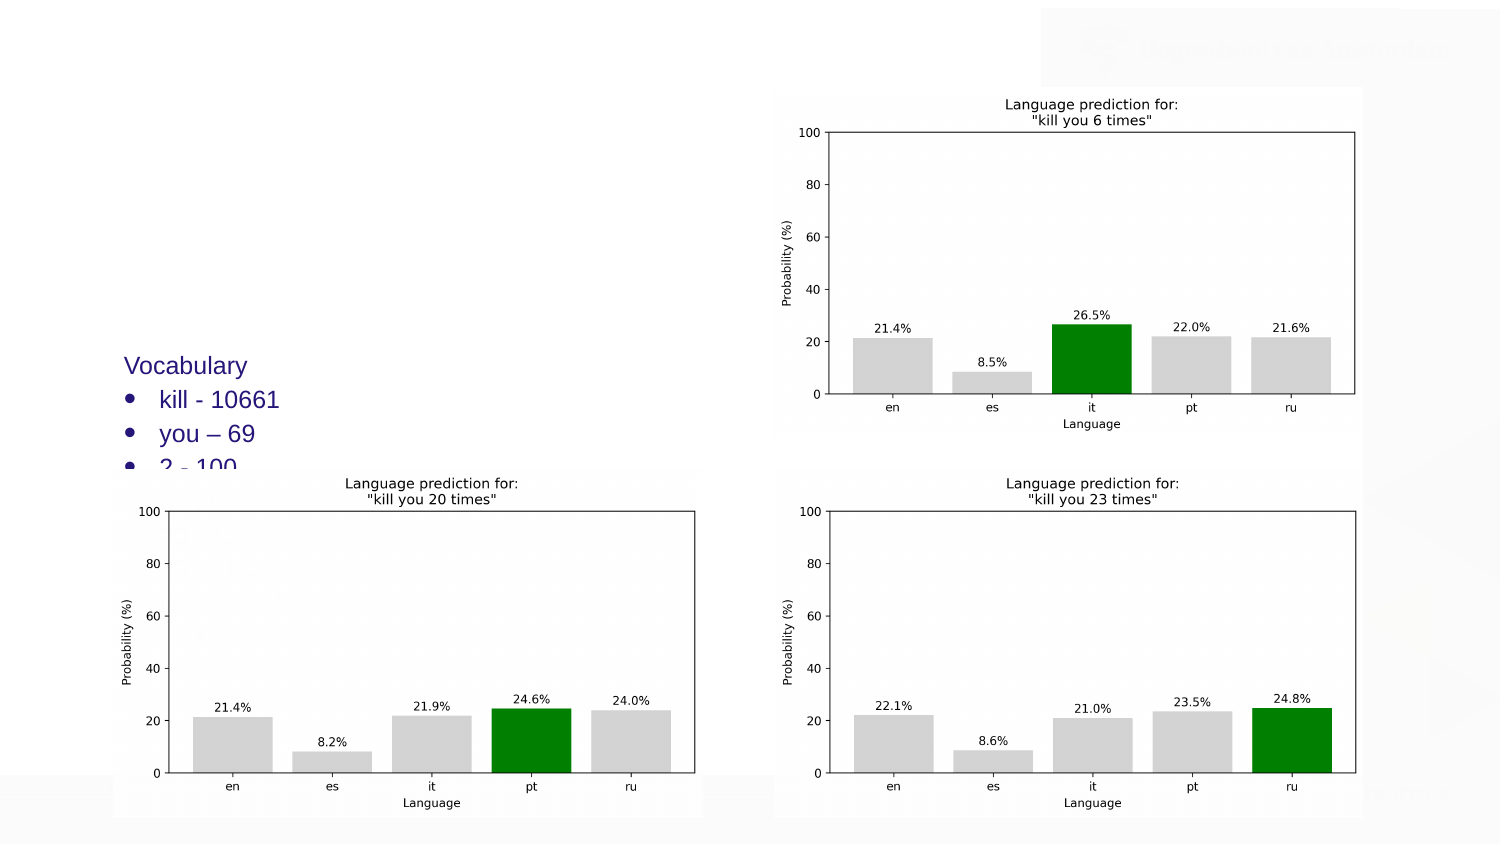

# Vocabulary
kill - 10661
you – 69
2 - 100
6 - 202
20 - 439
23 - 2142
times - 464
A Tutorial on Langauge Classification